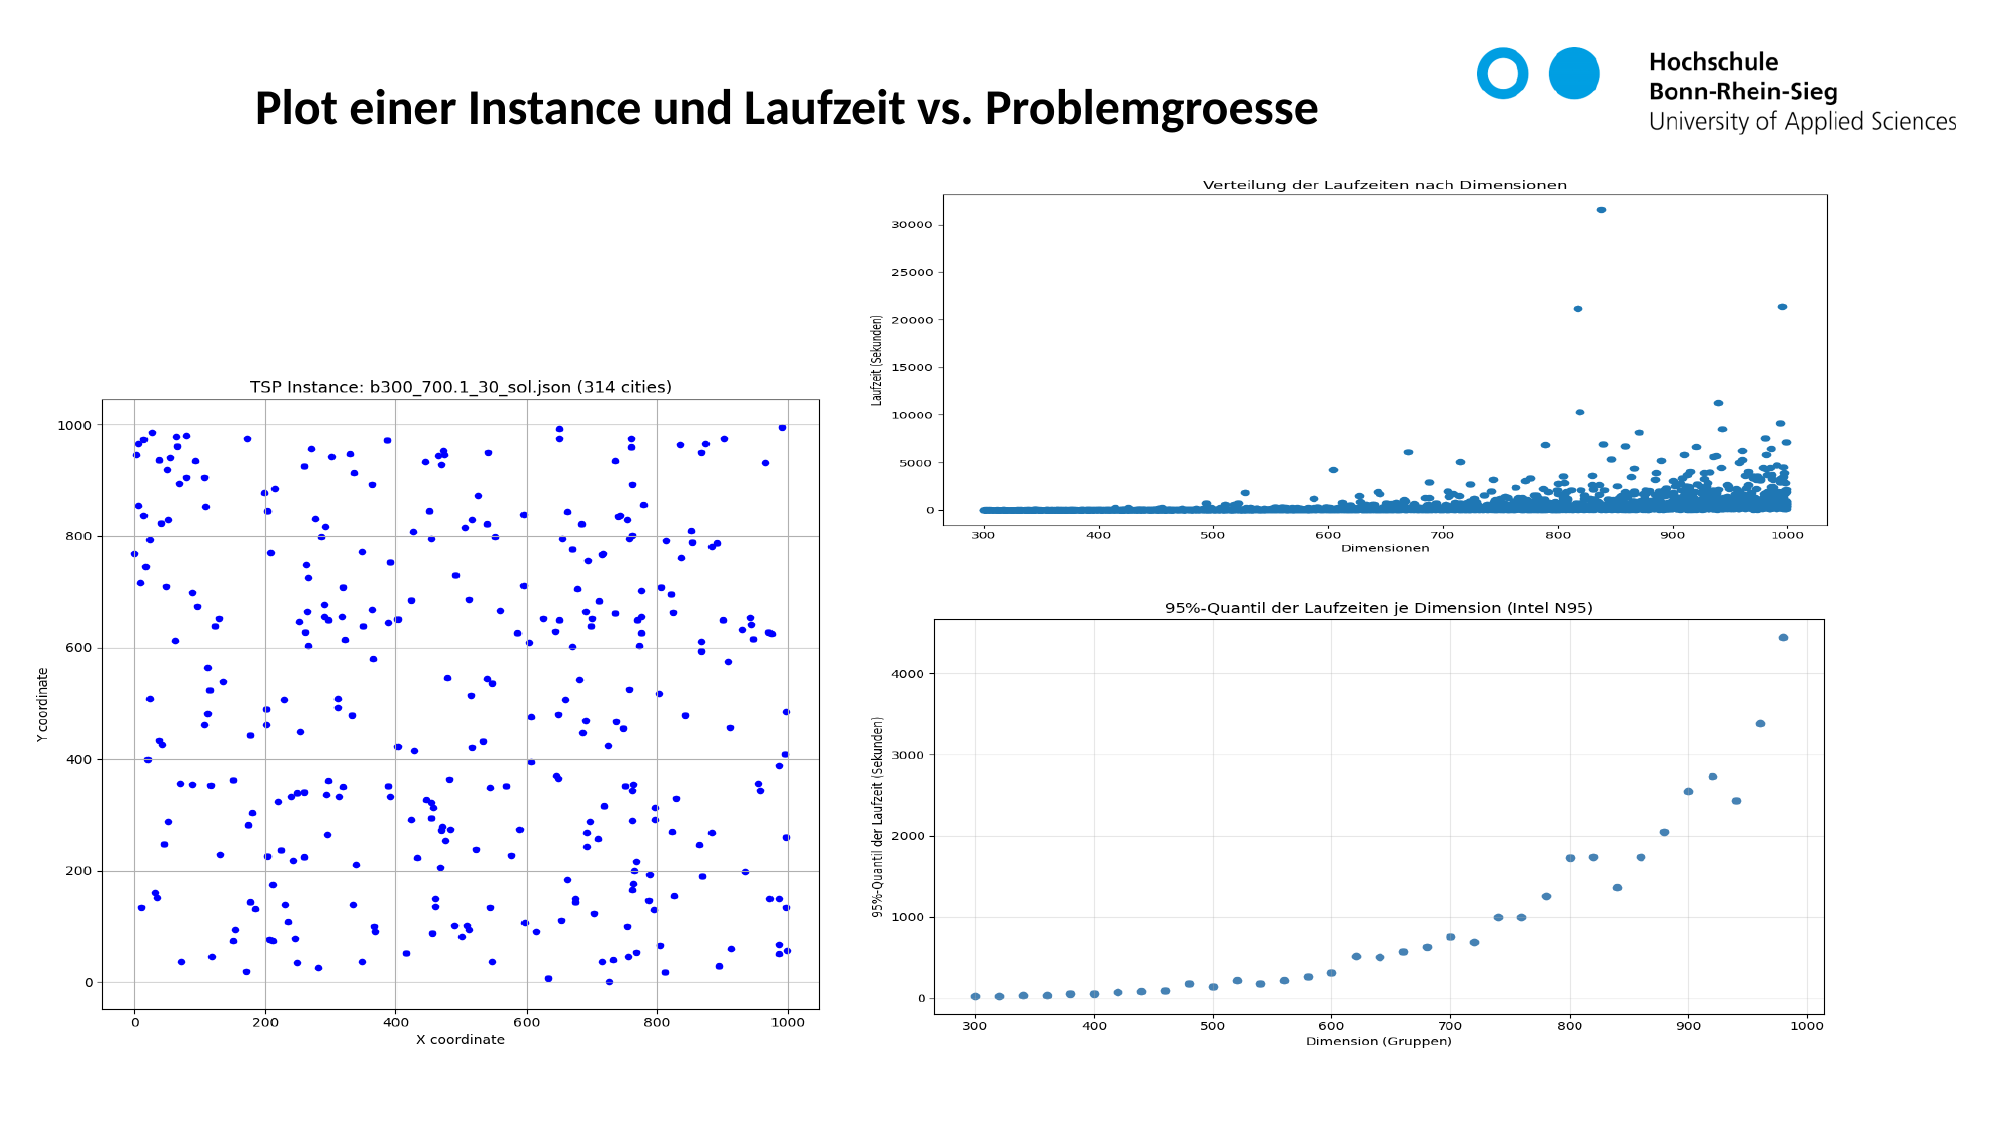

# Plot einer Instance und Laufzeit vs. Problemgroesse